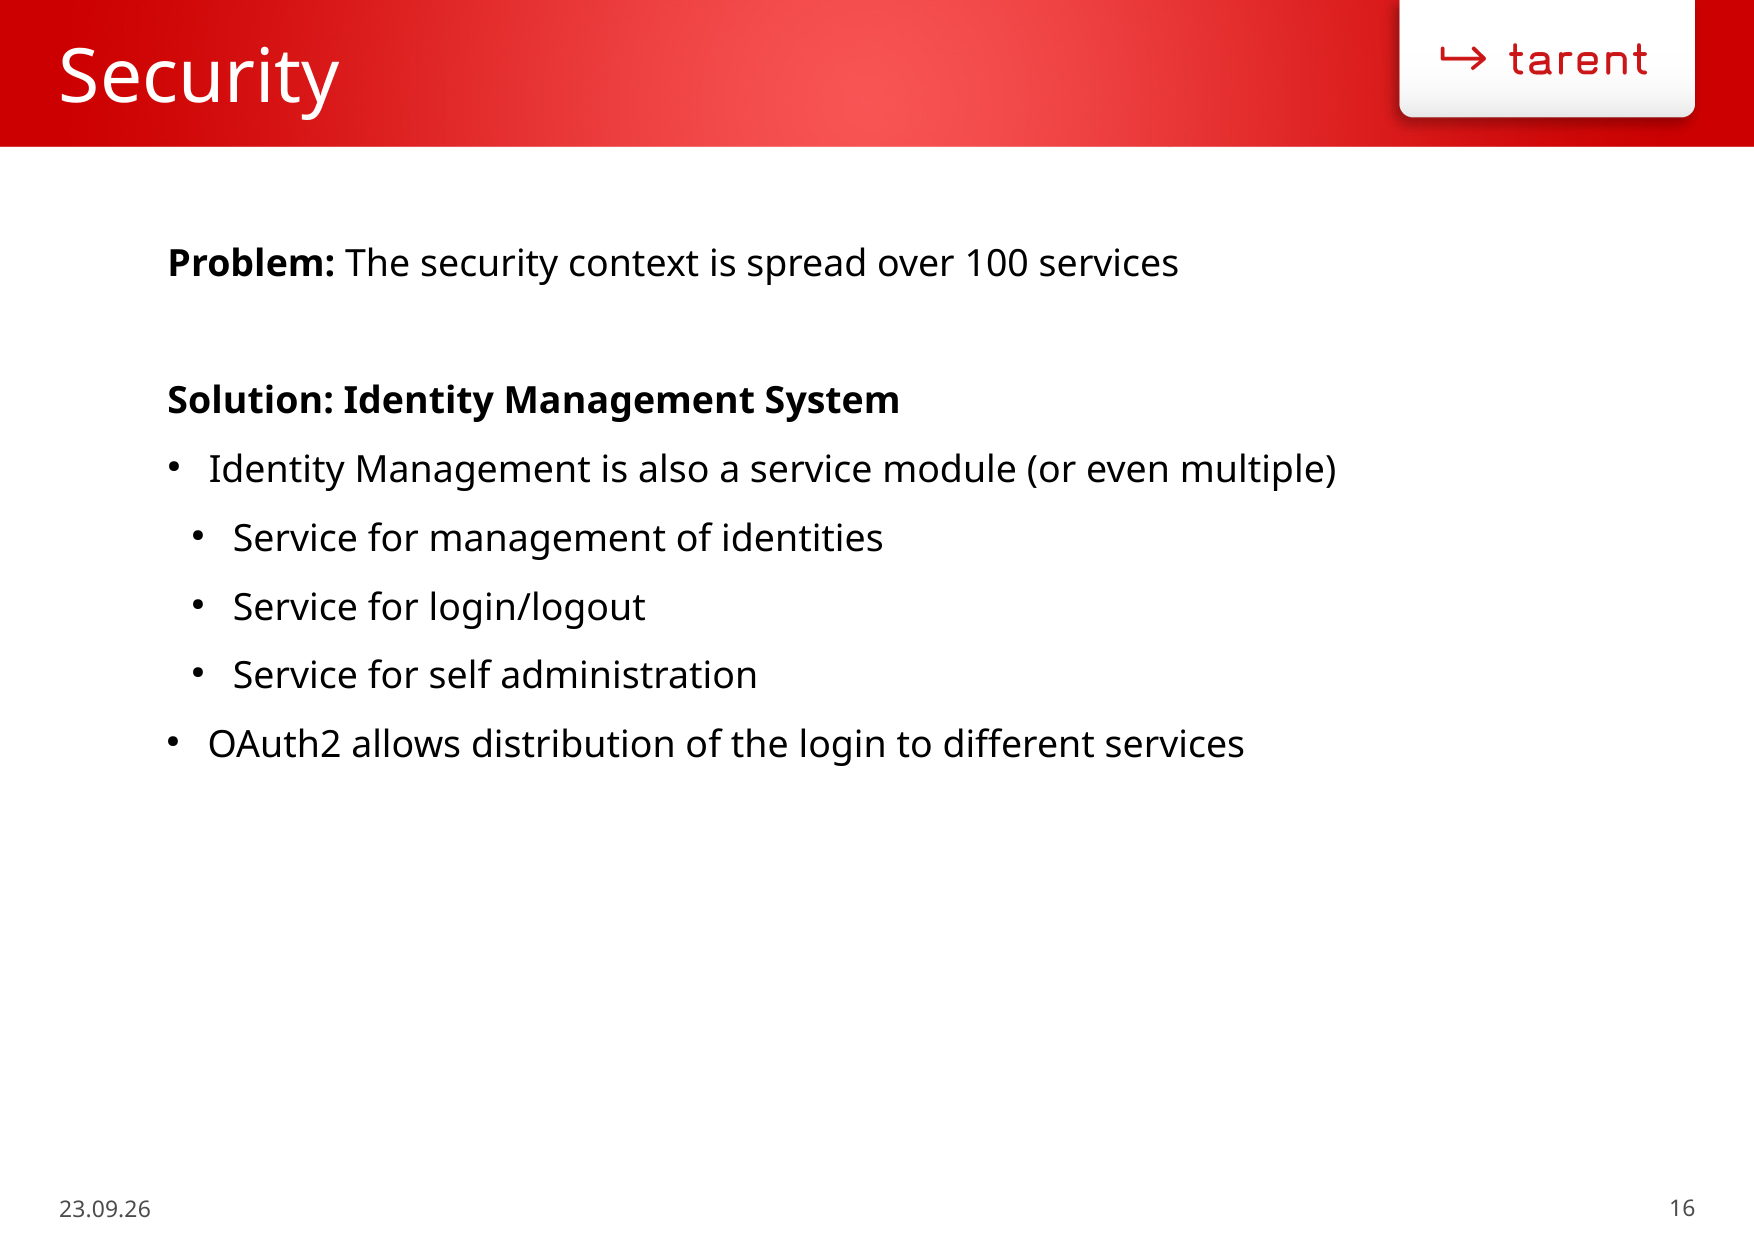

# Security
Problem: The security context is spread over 100 services
Solution: Identity Management System
Identity Management is also a service module (or even multiple)
Service for management of identities
Service for login/logout
Service for self administration
OAuth2 allows distribution of the login to different services